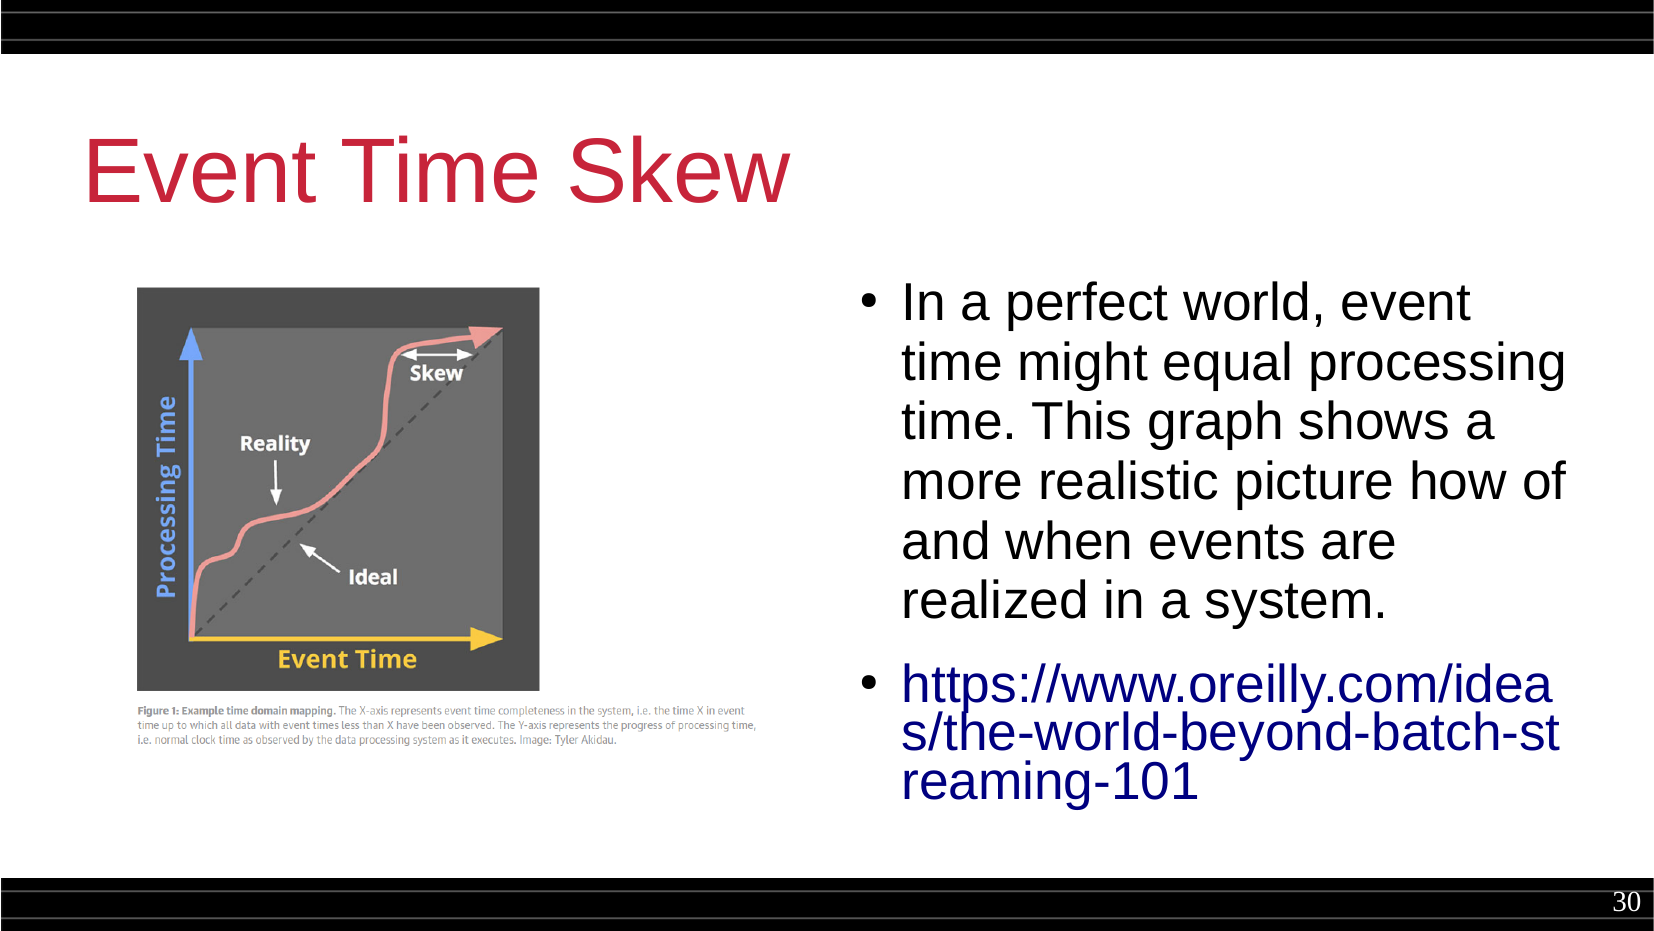

# Event Time Skew
In a perfect world, event time might equal processing time. This graph shows a more realistic picture how of and when events are realized in a system.
https://www.oreilly.com/ideas/the-world-beyond-batch-streaming-101